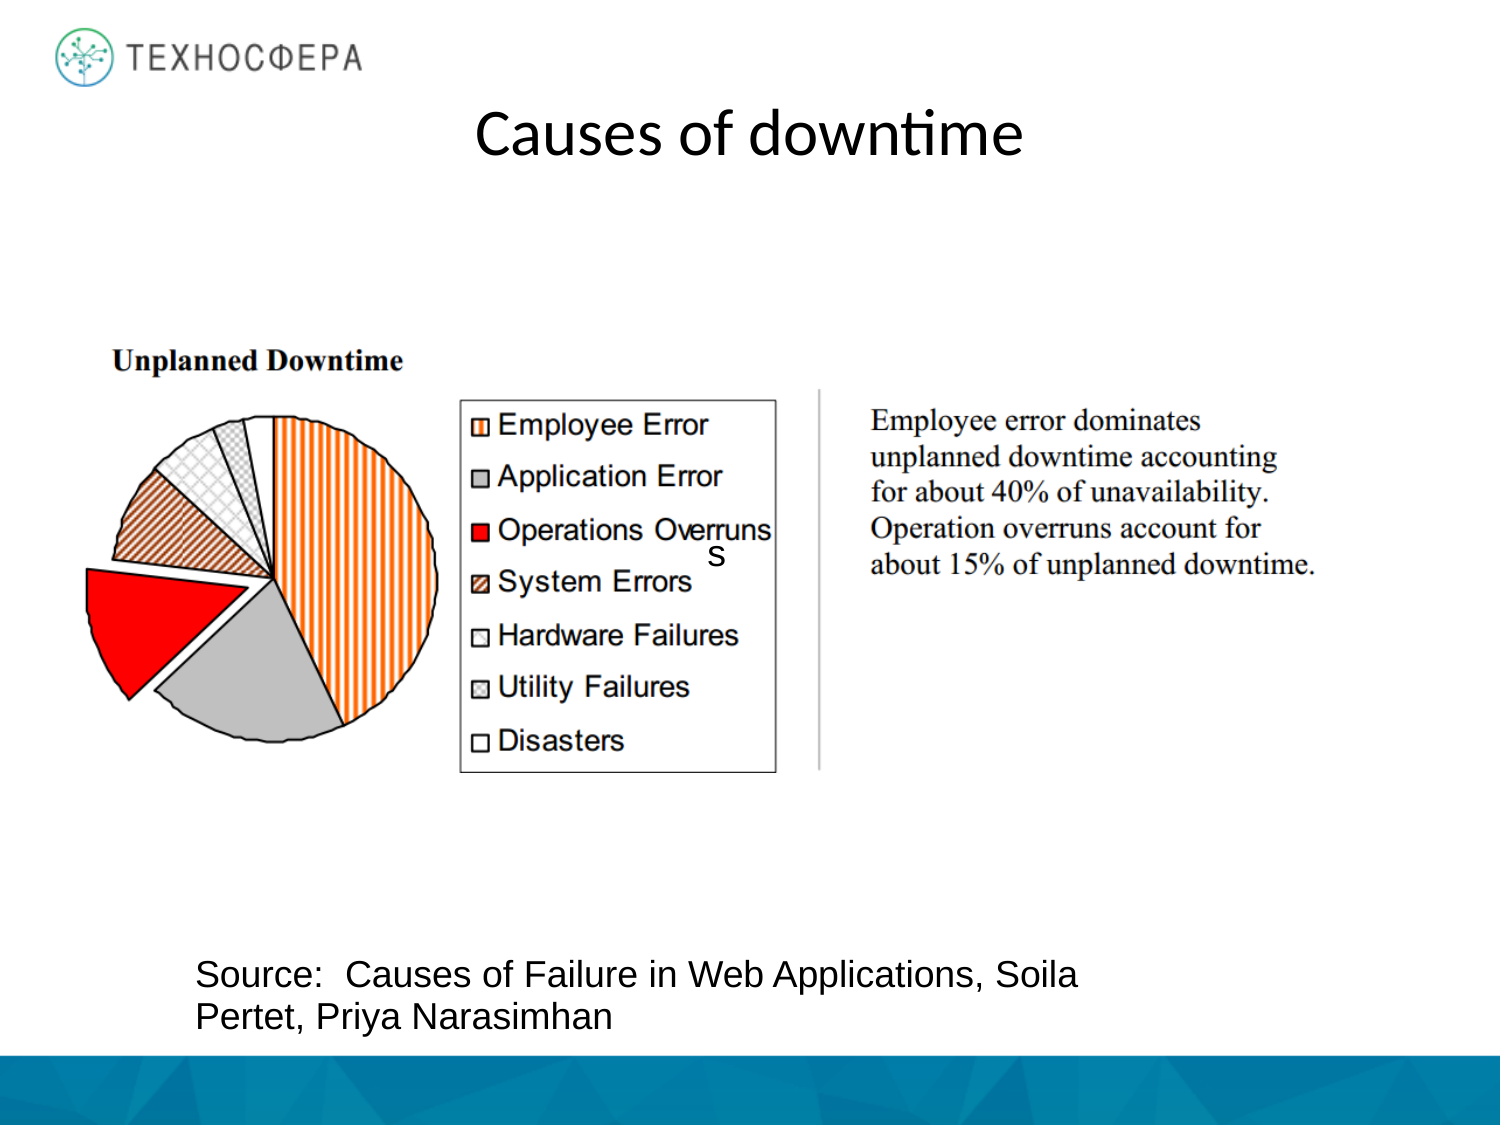

# Causes of downtime
s
Source:	Causes of Failure in Web Applications, Soila Pertet, Priya Narasimhan